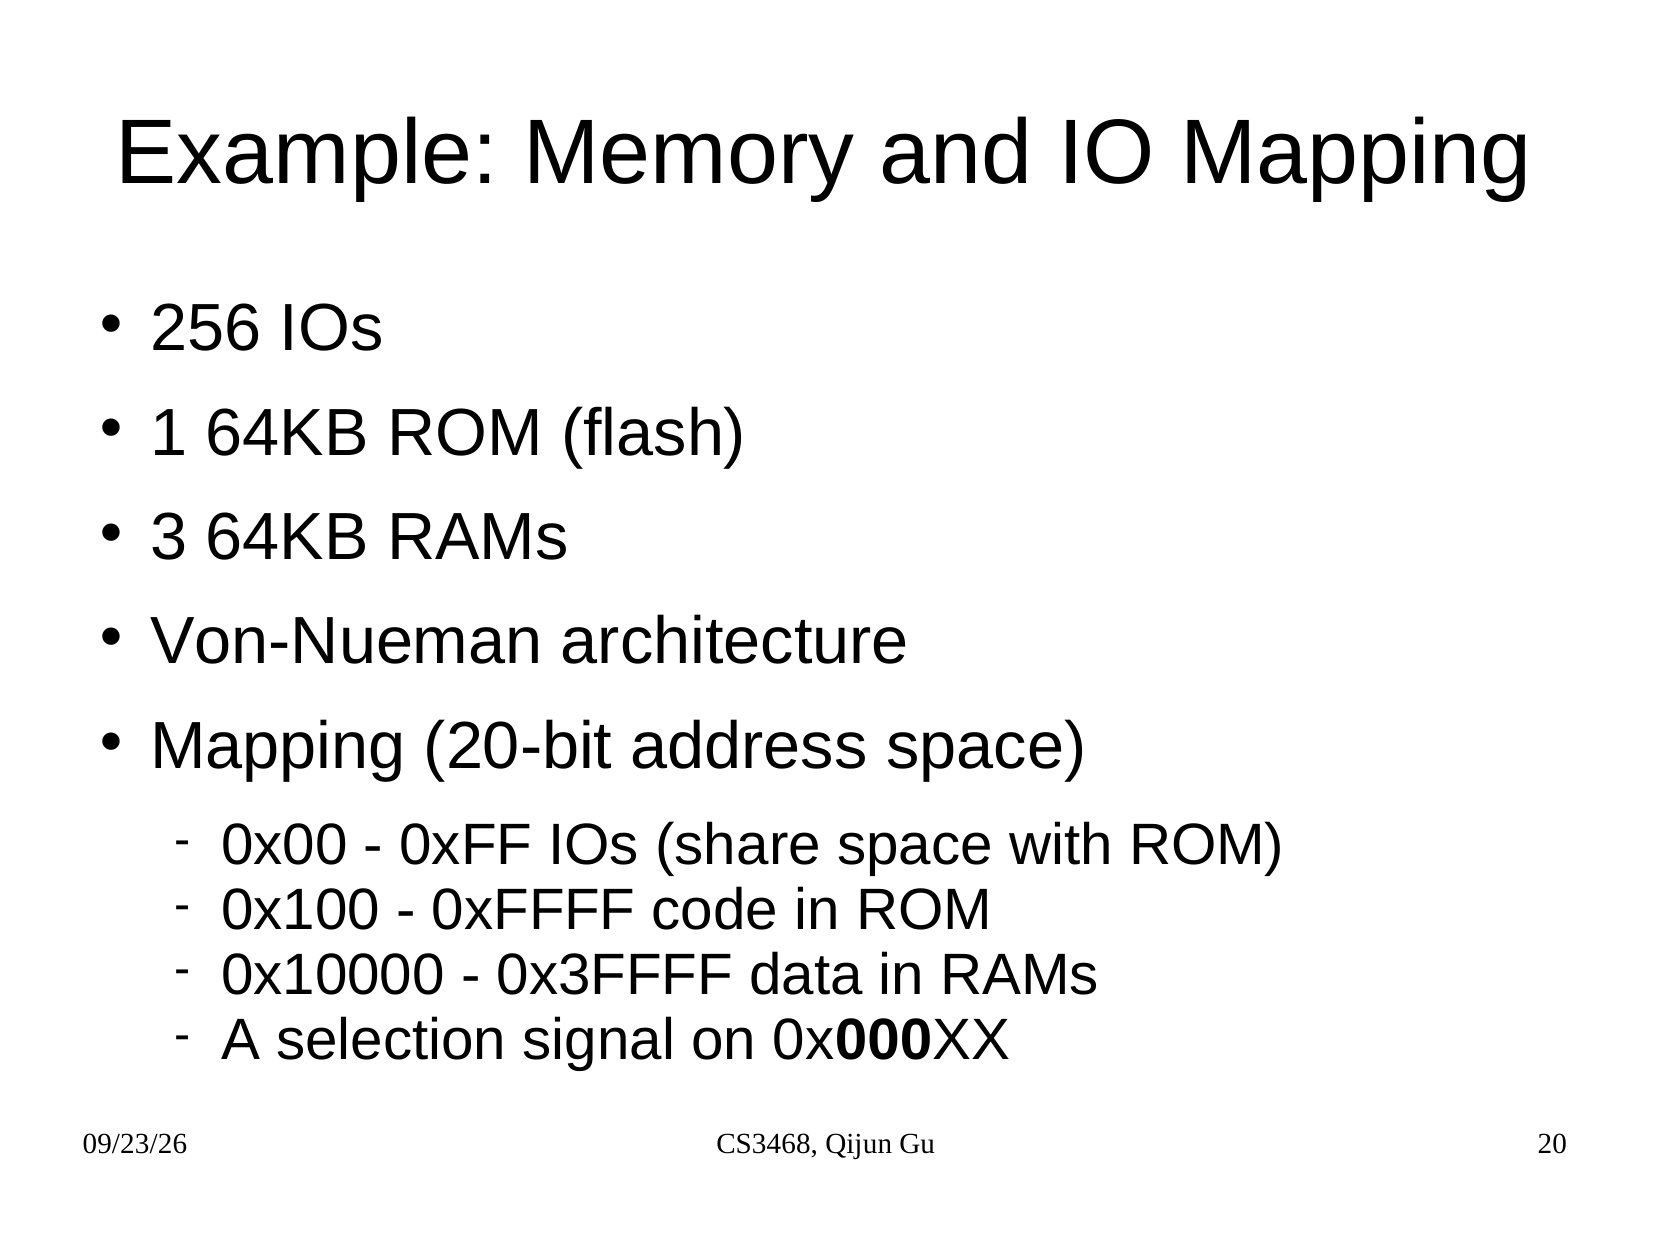

# Example: Memory and IO Mapping
256 IOs
1 64KB ROM (flash)
3 64KB RAMs
Von-Nueman architecture
Mapping (20-bit address space)
0x00 - 0xFF IOs (share space with ROM)
0x100 - 0xFFFF code in ROM
0x10000 - 0x3FFFF data in RAMs
A selection signal on 0x000XX
CS3468, Qijun Gu
20